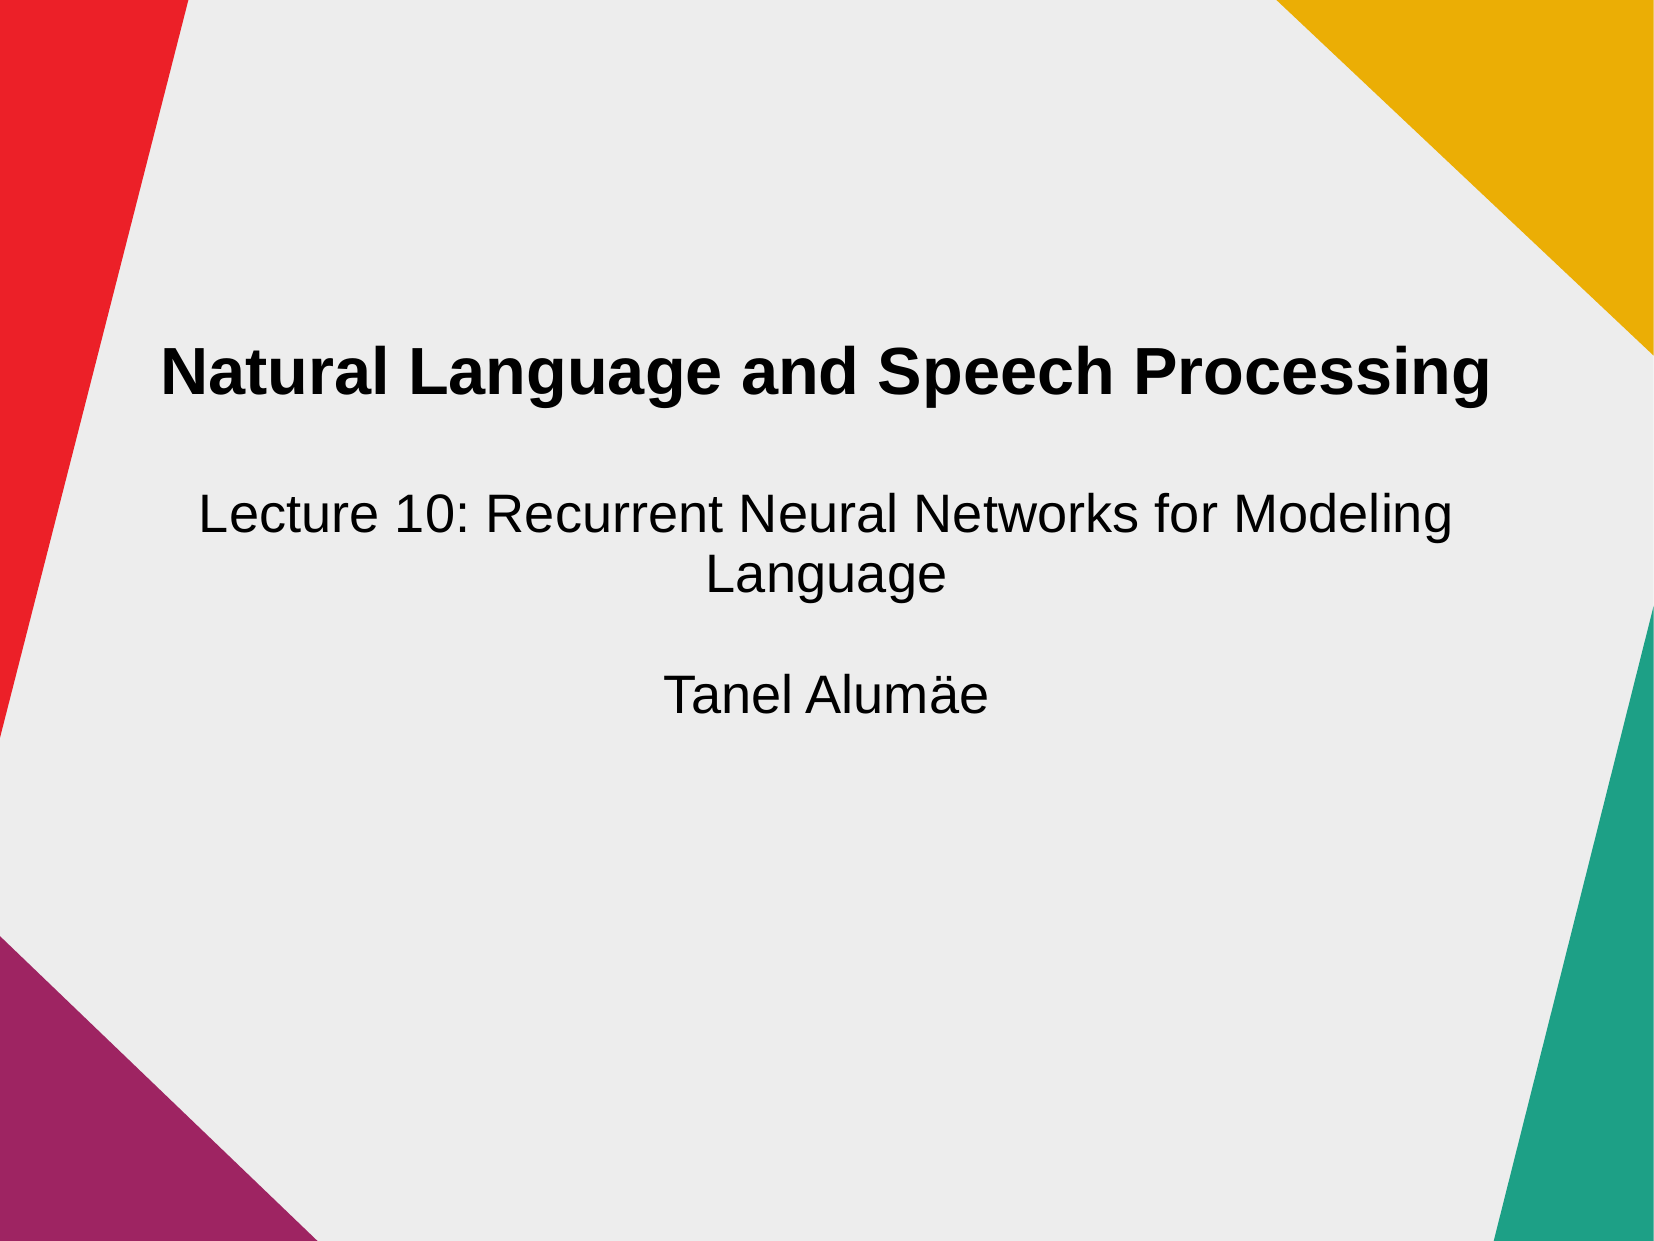

# Natural Language and Speech Processing
Lecture 10: Recurrent Neural Networks for Modeling Language
Tanel Alumäe